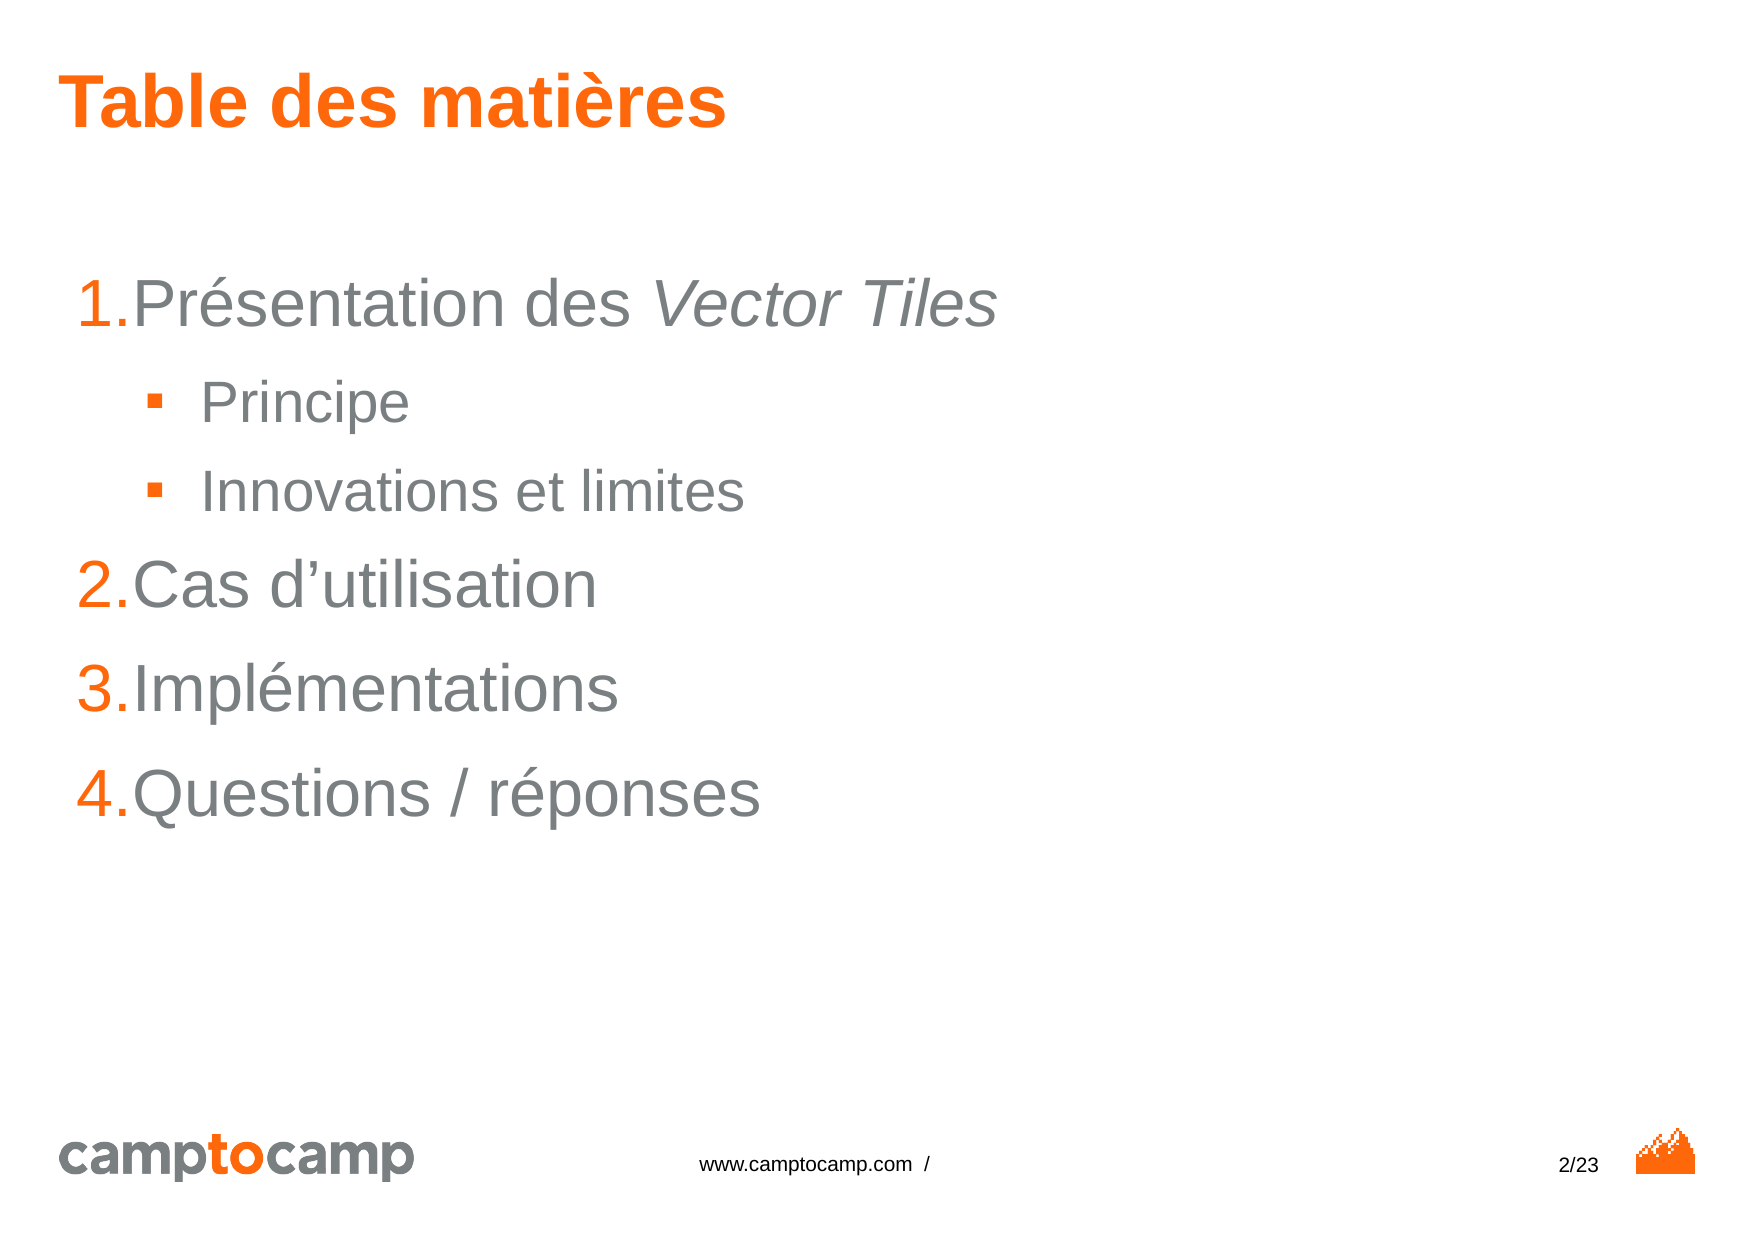

# Table des matières
Présentation des Vector Tiles
Principe
Innovations et limites
Cas d’utilisation
Implémentations
Questions / réponses